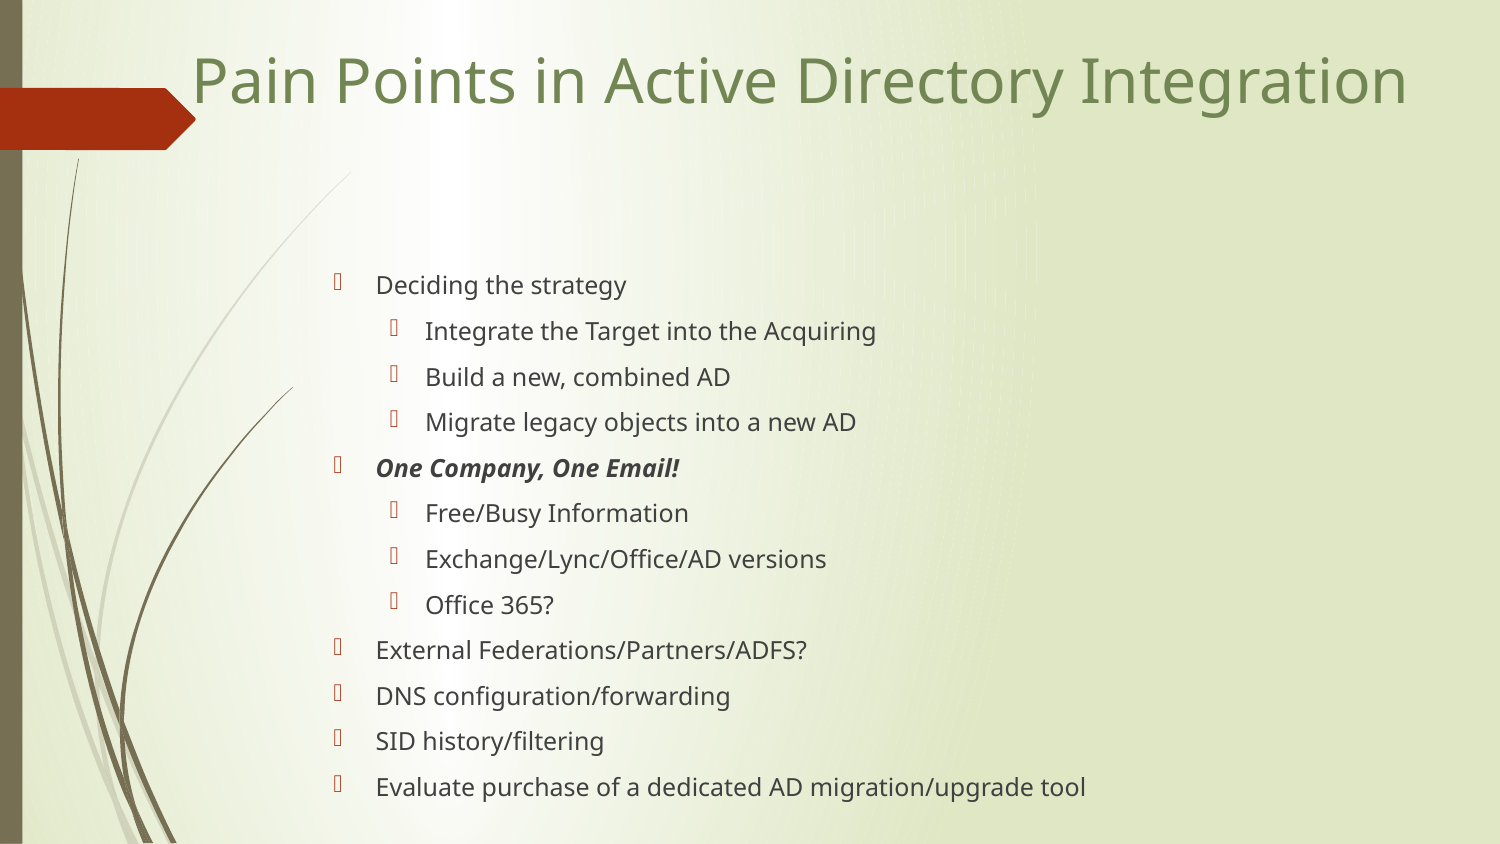

# Pain Points in Active Directory Integration
Deciding the strategy
Integrate the Target into the Acquiring
Build a new, combined AD
Migrate legacy objects into a new AD
One Company, One Email!
Free/Busy Information
Exchange/Lync/Office/AD versions
Office 365?
External Federations/Partners/ADFS?
DNS configuration/forwarding
SID history/filtering
Evaluate purchase of a dedicated AD migration/upgrade tool